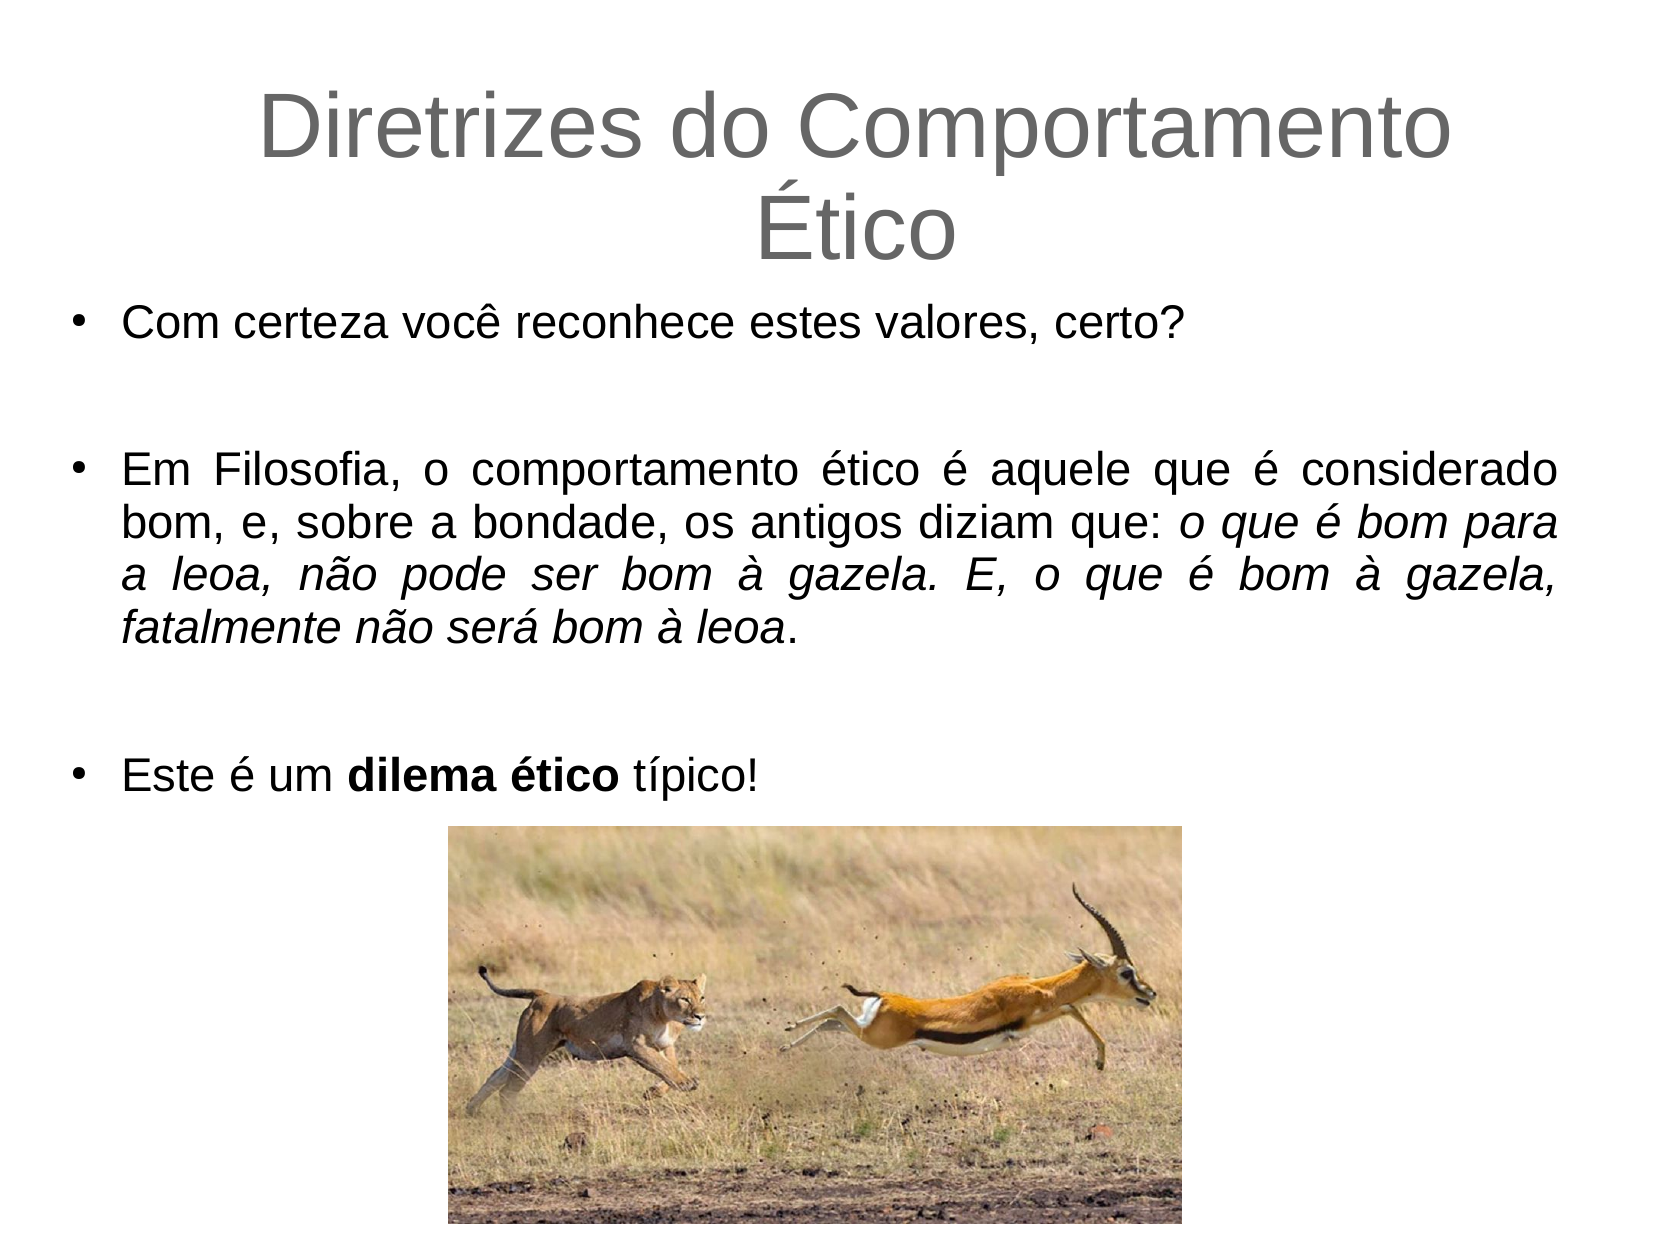

# Diretrizes do Comportamento Ético
Com certeza você reconhece estes valores, certo?
Em Filosofia, o comportamento ético é aquele que é considerado bom, e, sobre a bondade, os antigos diziam que: o que é bom para a leoa, não pode ser bom à gazela. E, o que é bom à gazela, fatalmente não será bom à leoa.
Este é um dilema ético típico!